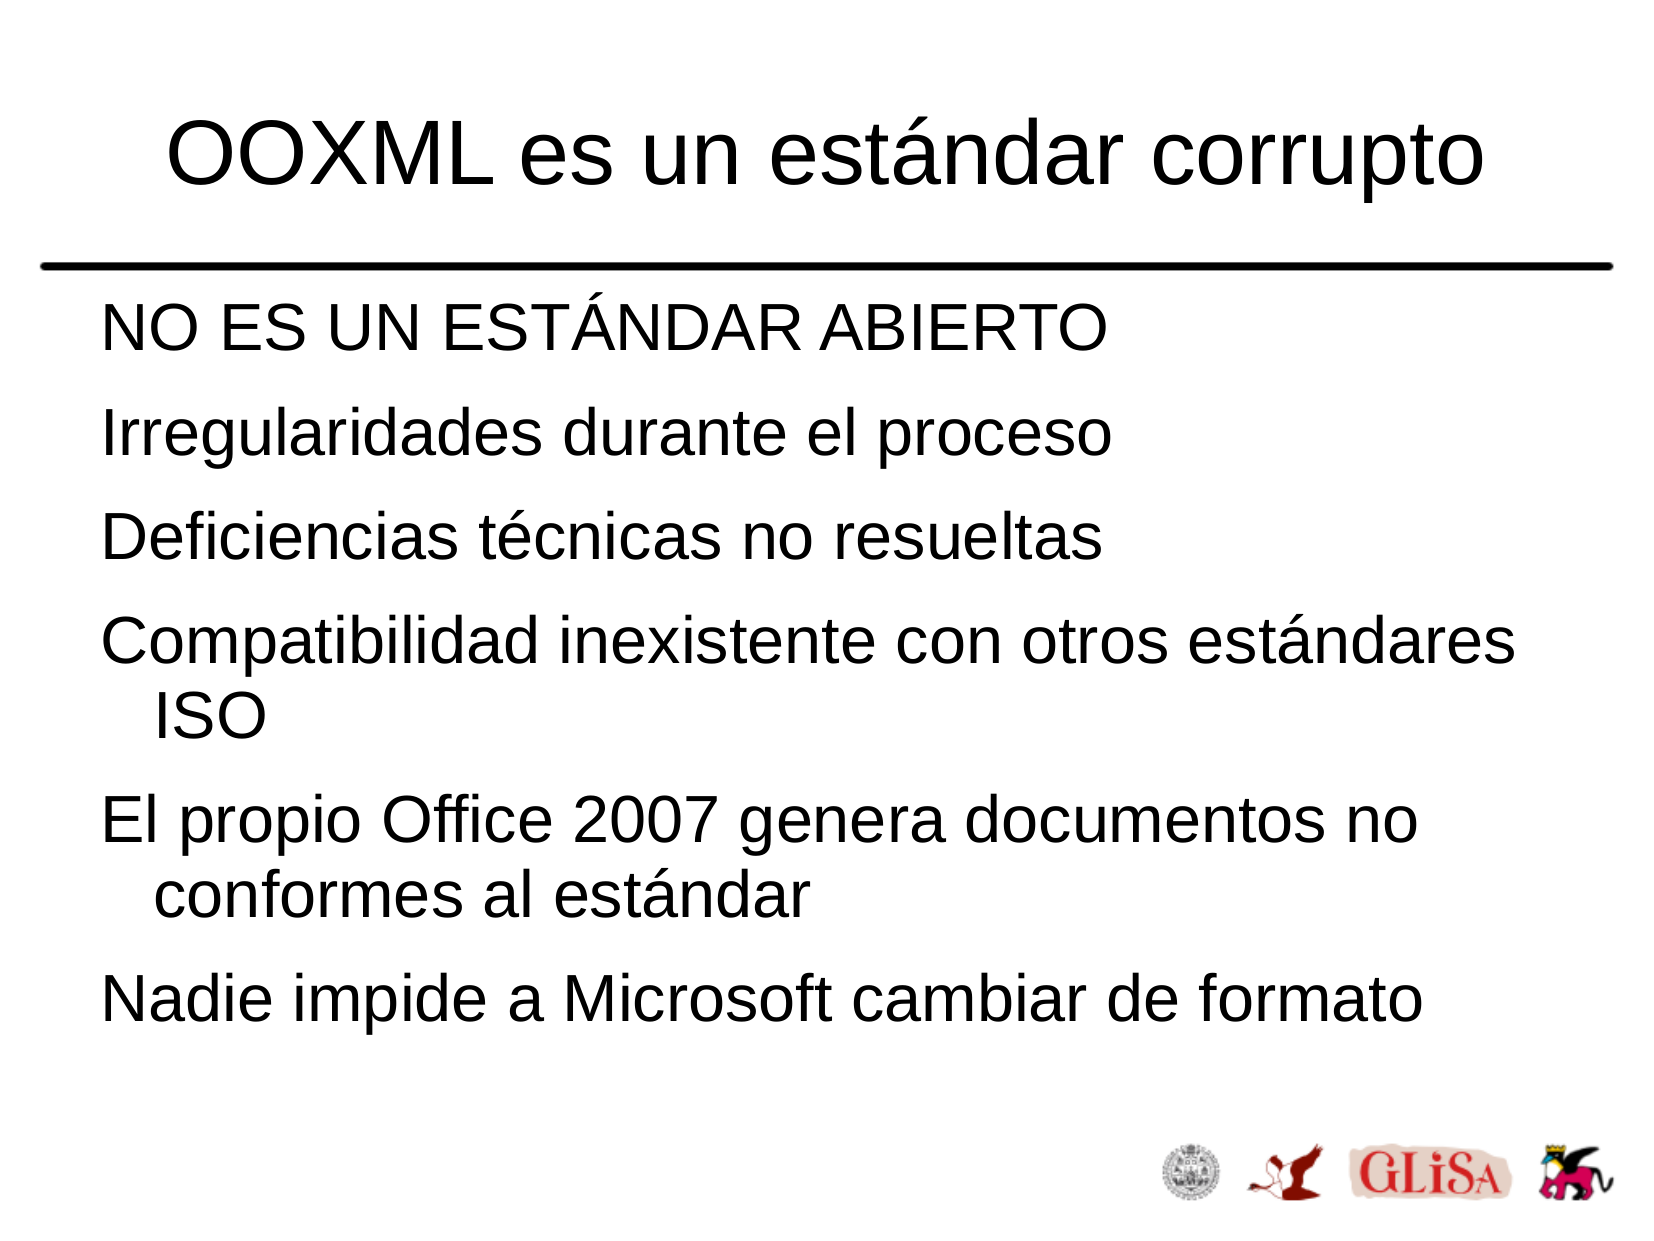

# OOXML es un estándar corrupto
NO ES UN ESTÁNDAR ABIERTO
Irregularidades durante el proceso
Deficiencias técnicas no resueltas
Compatibilidad inexistente con otros estándares ISO
El propio Office 2007 genera documentos no conformes al estándar
Nadie impide a Microsoft cambiar de formato